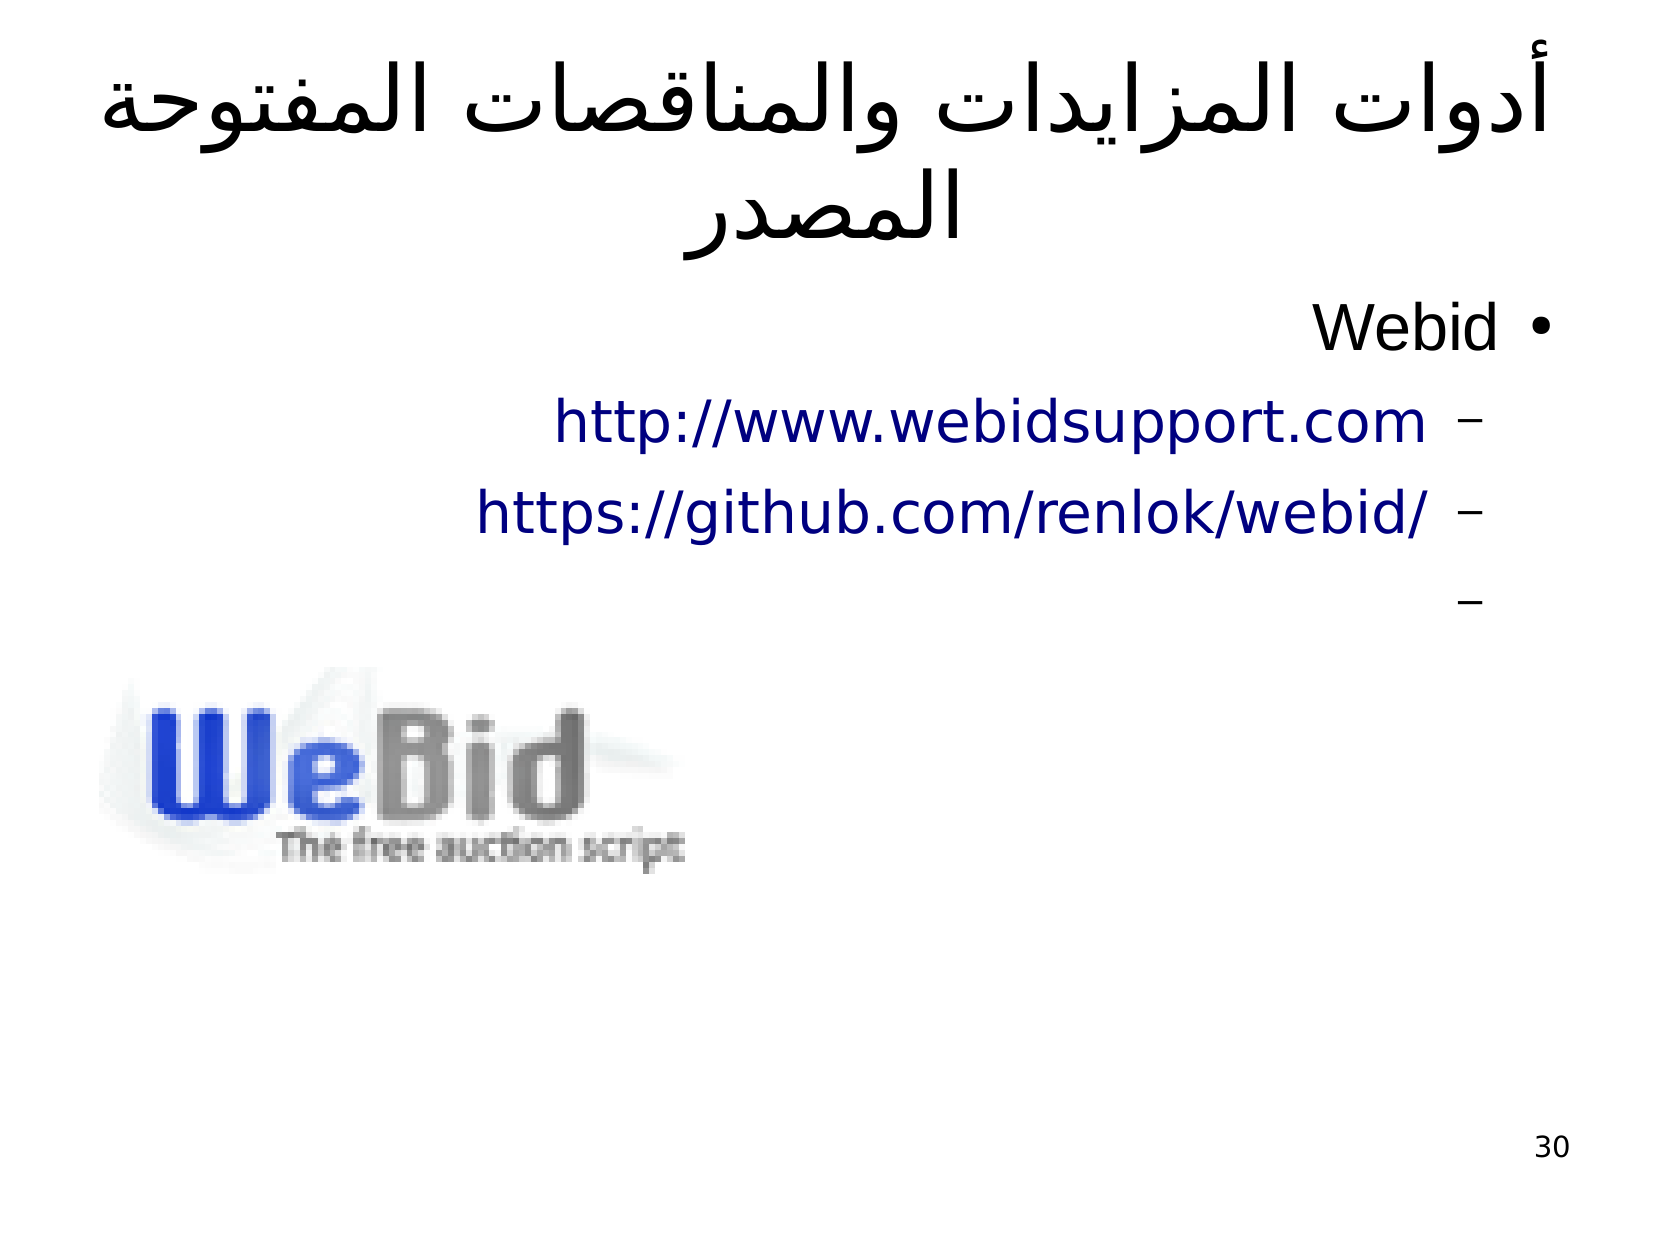

# أدوات المزايدات والمناقصات المفتوحة المصدر
Webid
http://www.webidsupport.com
https://github.com/renlok/webid/
30